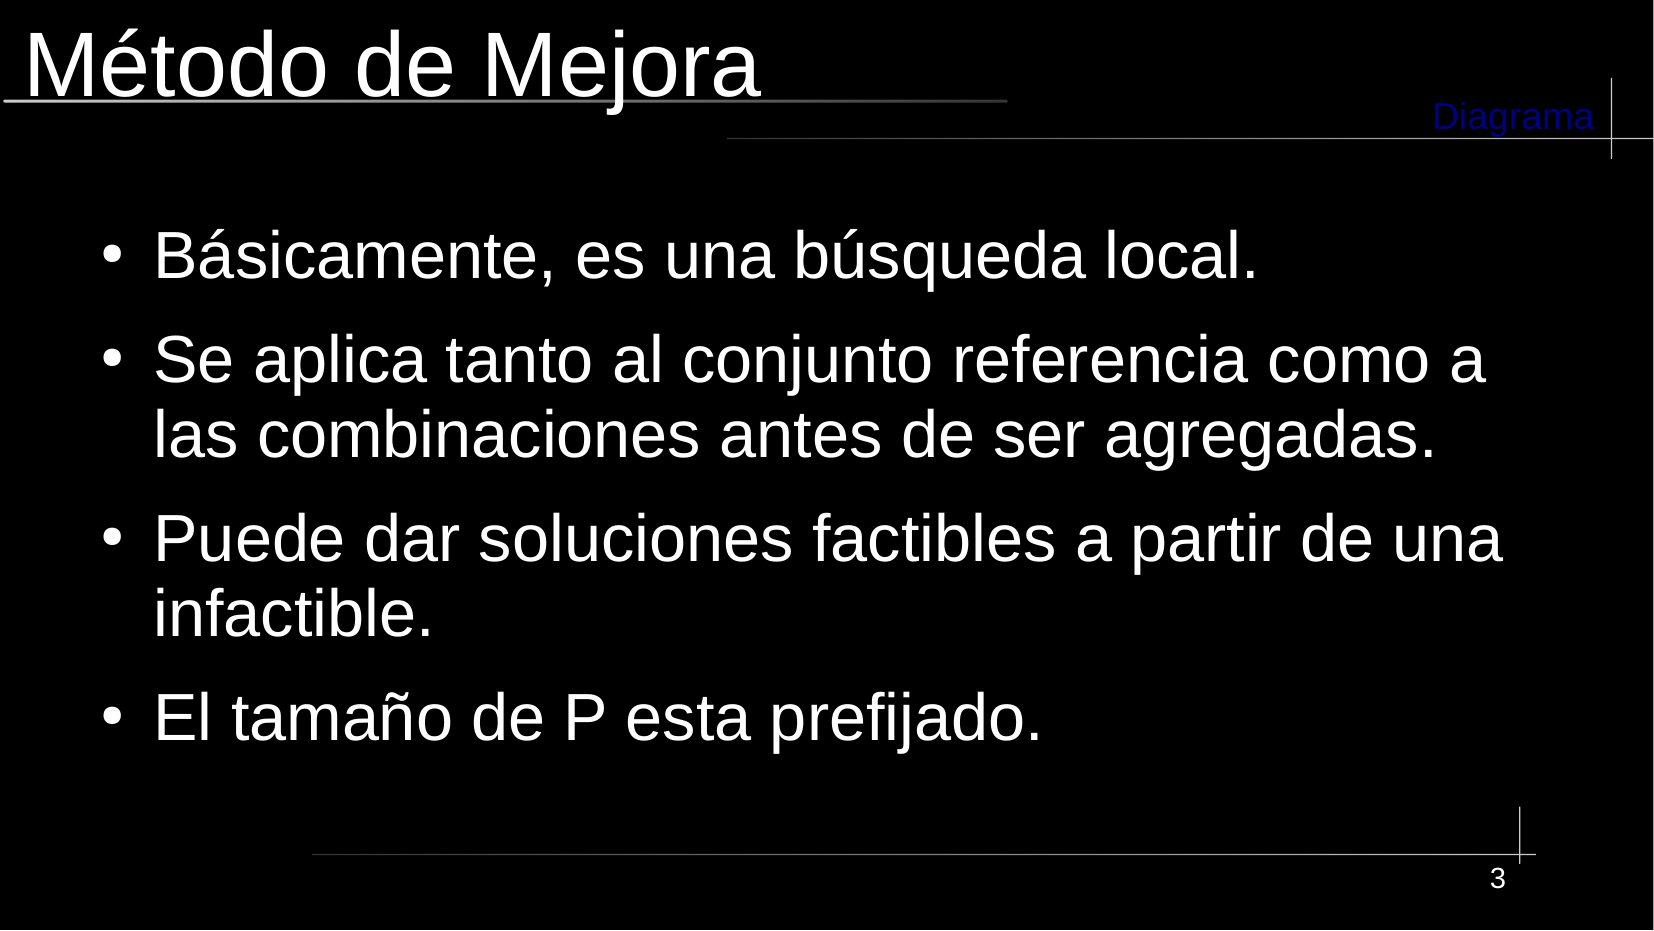

# Método de Mejora
Diagrama
Básicamente, es una búsqueda local.
Se aplica tanto al conjunto referencia como a las combinaciones antes de ser agregadas.
Puede dar soluciones factibles a partir de una infactible.
El tamaño de P esta prefijado.
3